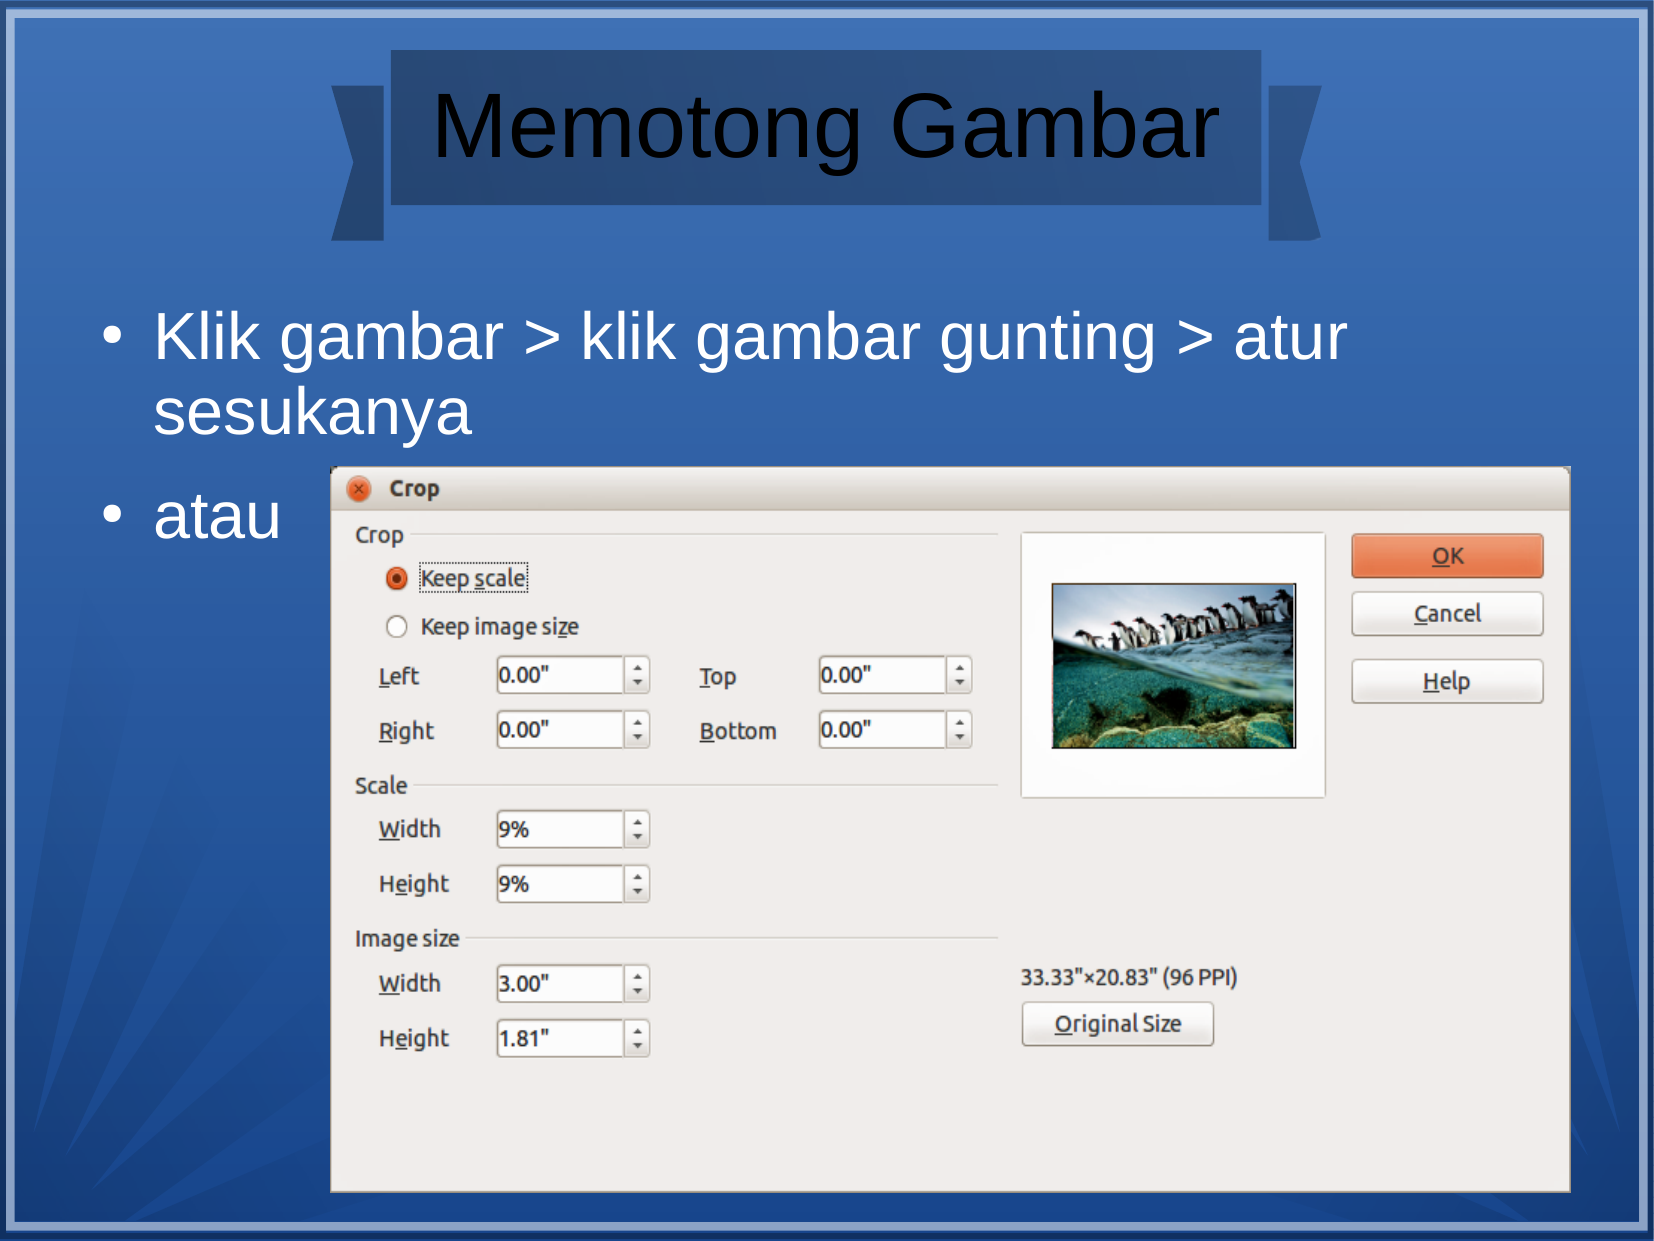

# Memotong Gambar
Klik gambar > klik gambar gunting > atur sesukanya
atau